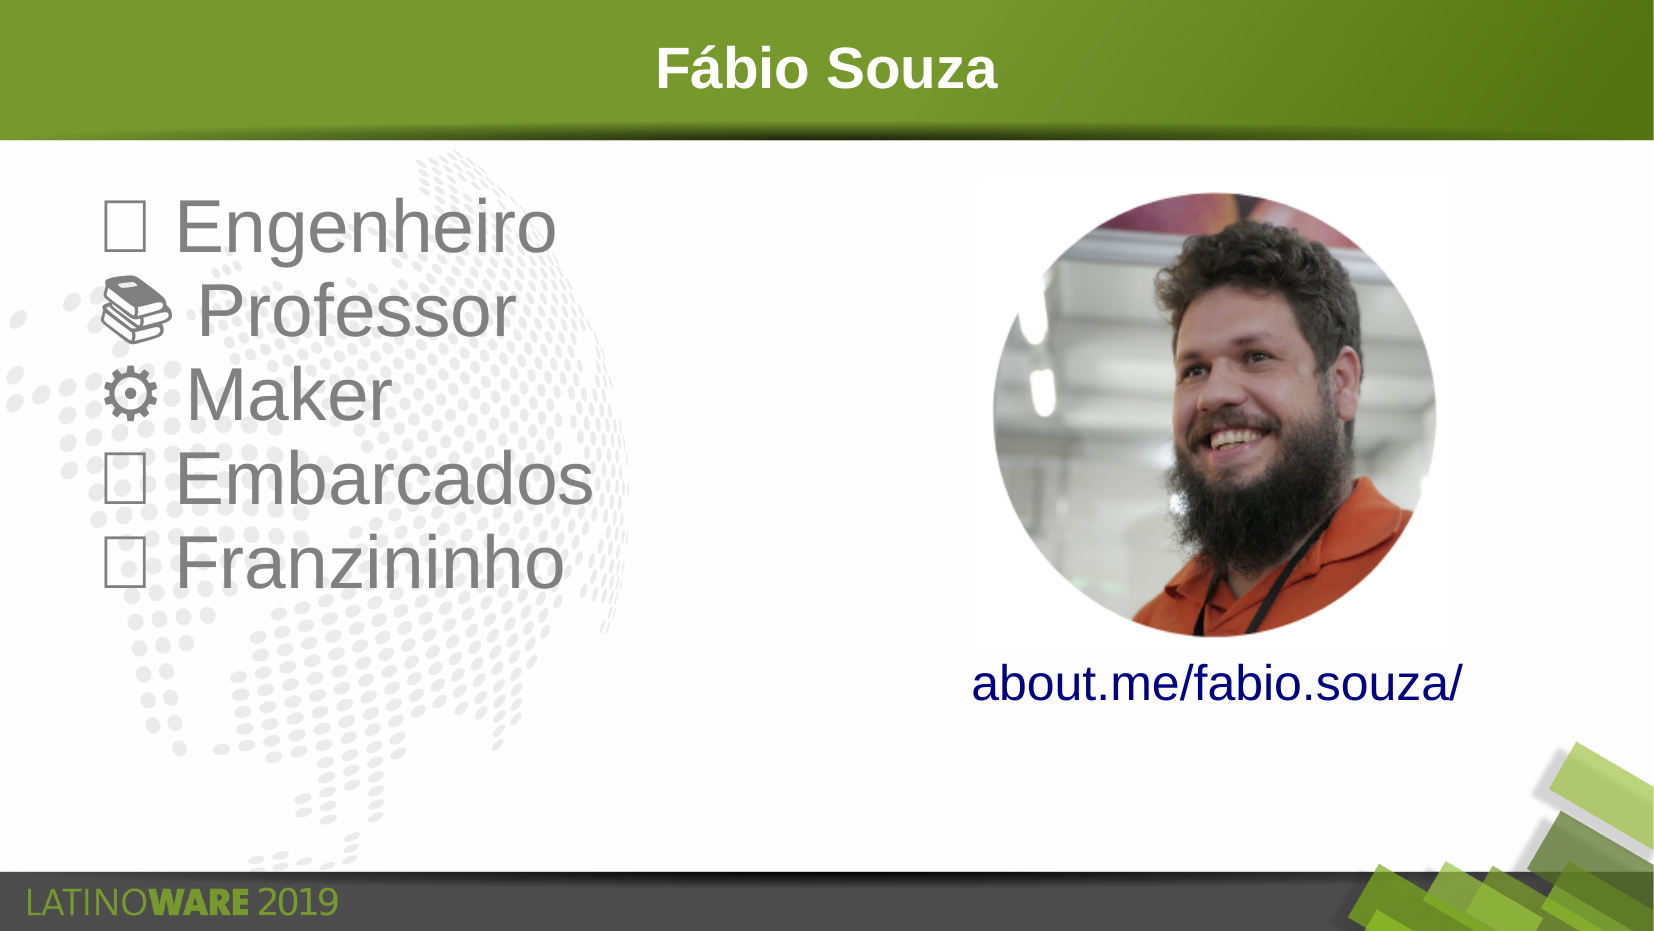

Fábio Souza
🔌 Engenheiro
📚 Professor
⚙️ Maker
🎢 Embarcados
🤹 Franzininho
about.me/fabio.souza/